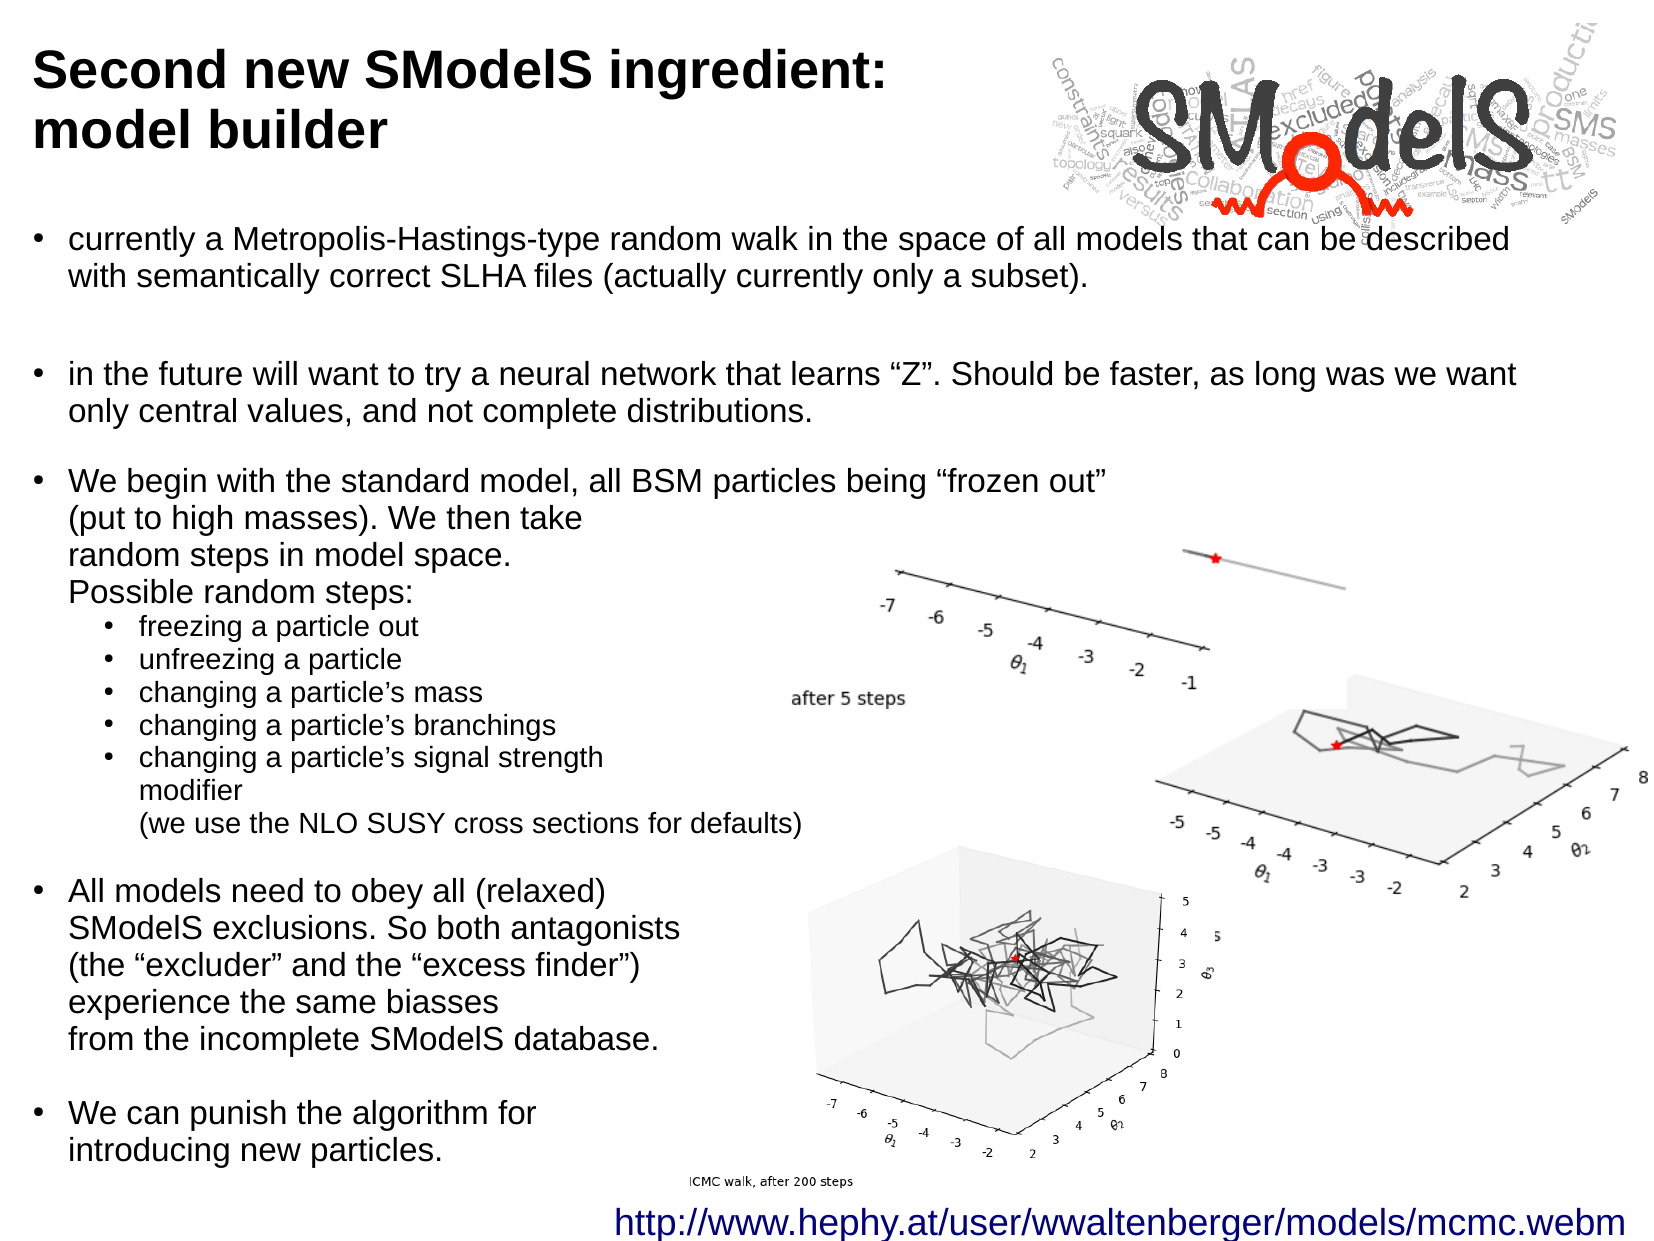

Second new SModelS ingredient:
model builder
currently a Metropolis-Hastings-type random walk in the space of all models that can be described with semantically correct SLHA files (actually currently only a subset).
in the future will want to try a neural network that learns “Z”. Should be faster, as long was we want only central values, and not complete distributions.
We begin with the standard model, all BSM particles being “frozen out”
(put to high masses). We then take
random steps in model space.
Possible random steps:
freezing a particle out
unfreezing a particle
changing a particle’s mass
changing a particle’s branchings
changing a particle’s signal strength
modifier
(we use the NLO SUSY cross sections for defaults)
All models need to obey all (relaxed)
SModelS exclusions. So both antagonists
(the “excluder” and the “excess finder”)
experience the same biasses
from the incomplete SModelS database.
We can punish the algorithm for
introducing new particles.
http://www.hephy.at/user/wwaltenberger/models/mcmc.webm